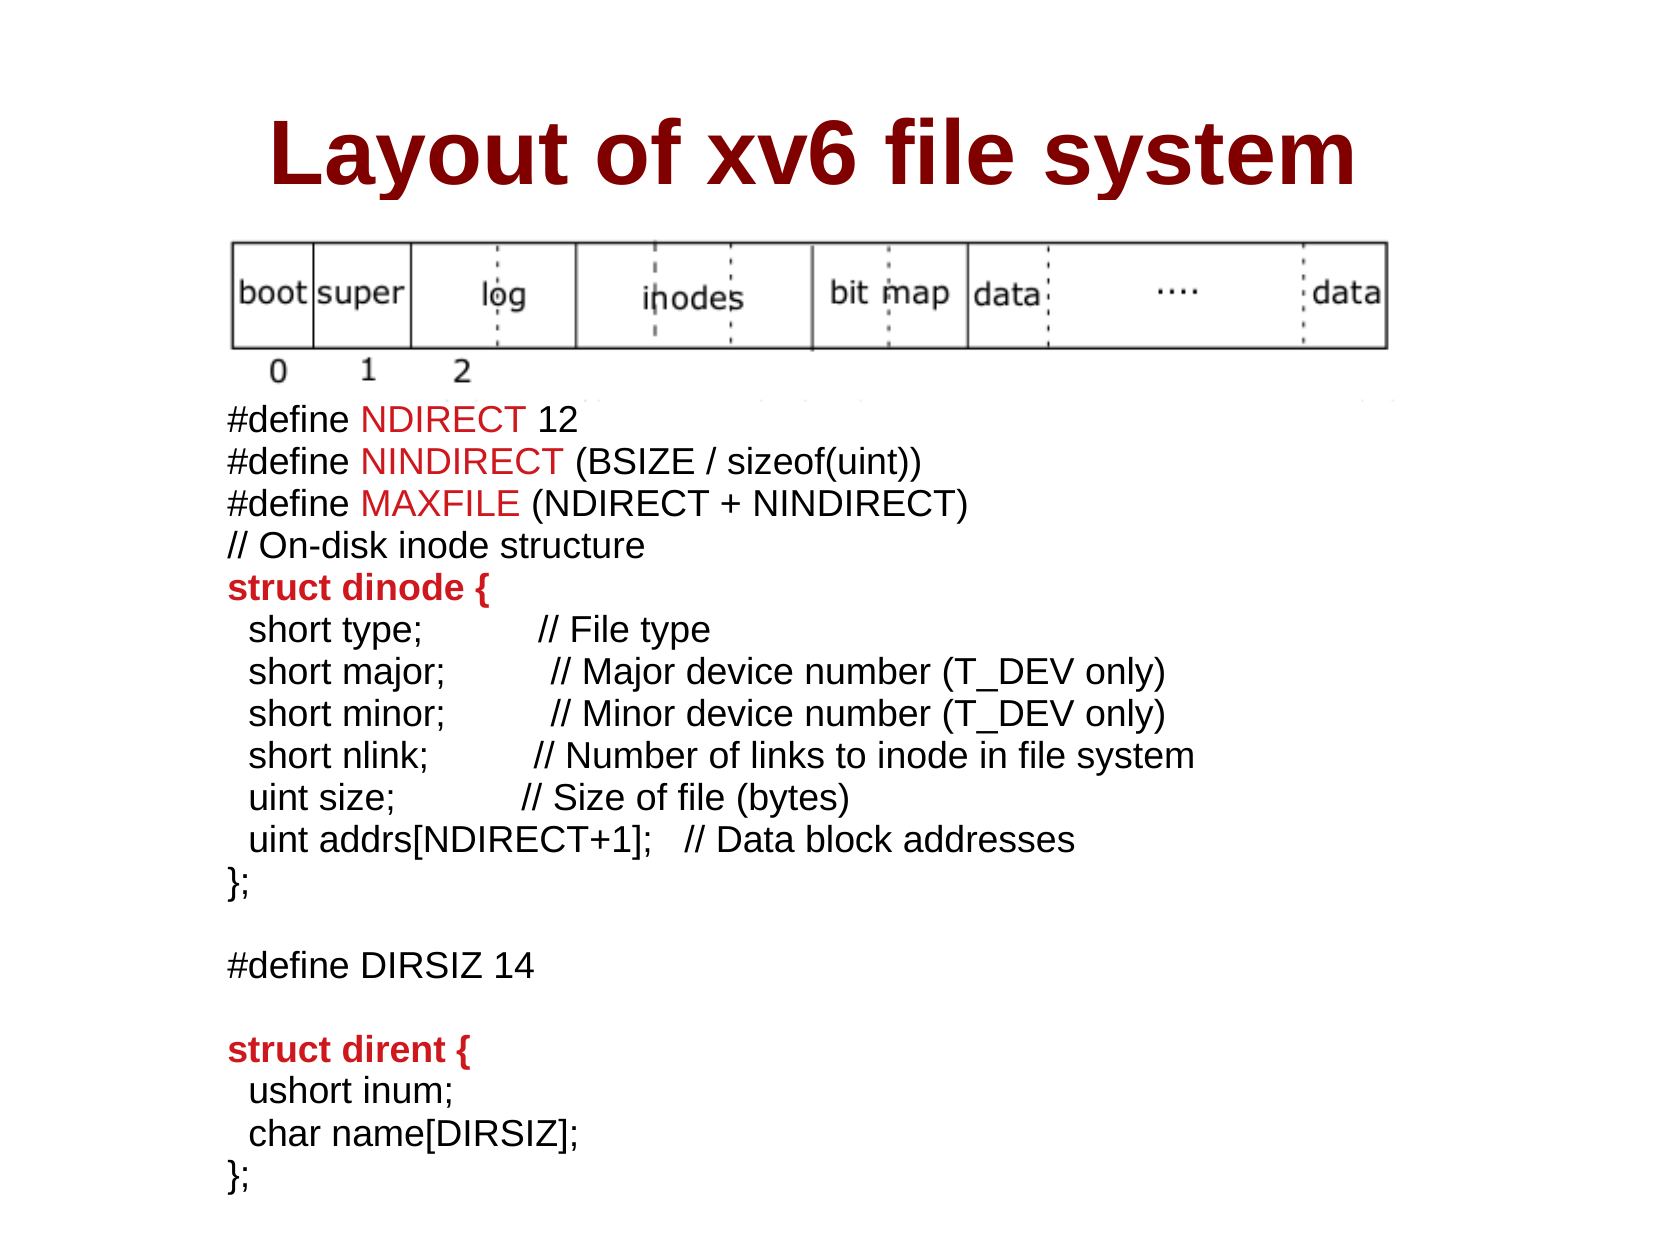

# Layout of xv6 file system
#define NDIRECT 12
#define NINDIRECT (BSIZE / sizeof(uint))
#define MAXFILE (NDIRECT + NINDIRECT)
// On-disk inode structure
struct dinode {
 short type; // File type
 short major; // Major device number (T_DEV only)
 short minor; // Minor device number (T_DEV only)
 short nlink; // Number of links to inode in file system
 uint size; // Size of file (bytes)
 uint addrs[NDIRECT+1]; // Data block addresses
};
#define DIRSIZ 14
struct dirent {
 ushort inum;
 char name[DIRSIZ];
};